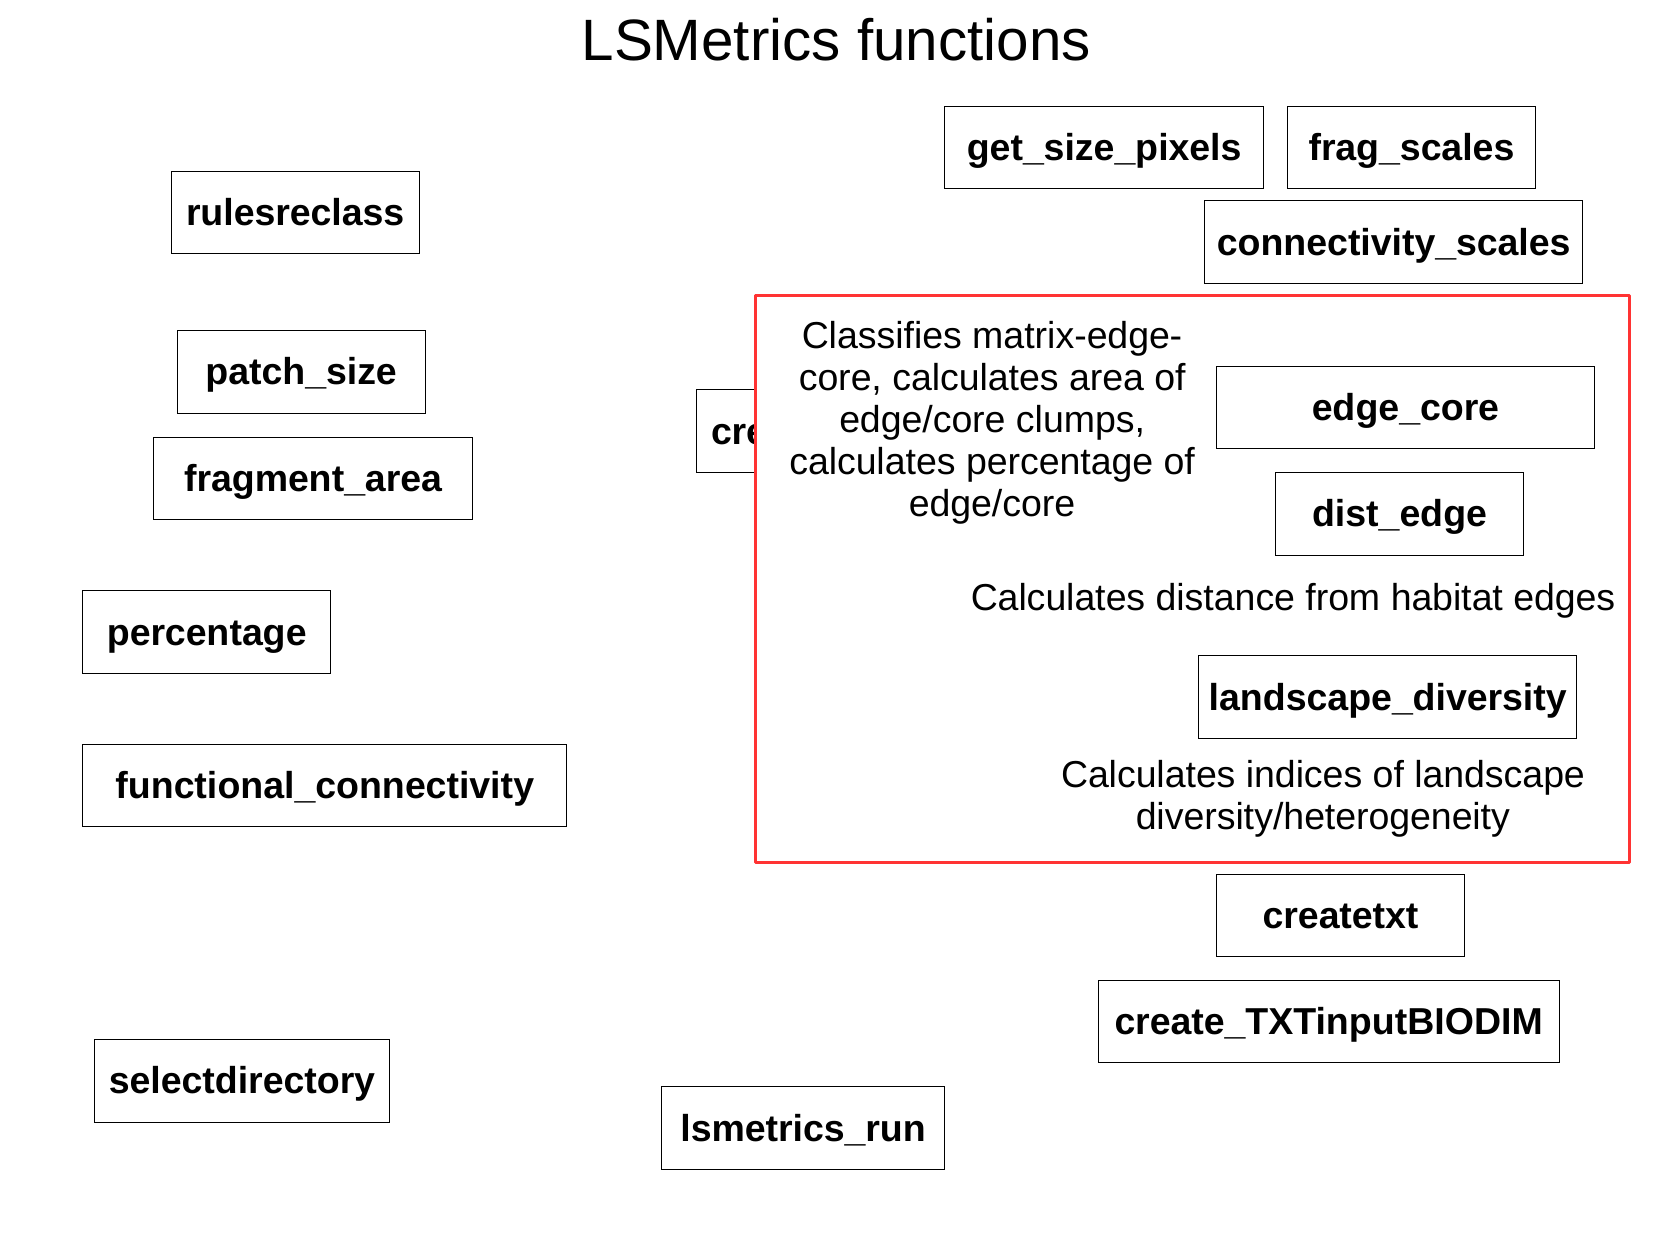

LSMetrics functions
get_size_pixels
frag_scales
rulesreclass
connectivity_scales
Classifies matrix-edge-core, calculates area of edge/core clumps, calculates percentage of edge/core
patch_size
edge_core
create_binary
fragment_area
dist_edge
Calculates distance from habitat edges
percentage
landscape_diversity
functional_connectivity
Calculates indices of landscape diversity/heterogeneity
createtxt
create_TXTinputBIODIM
selectdirectory
lsmetrics_run